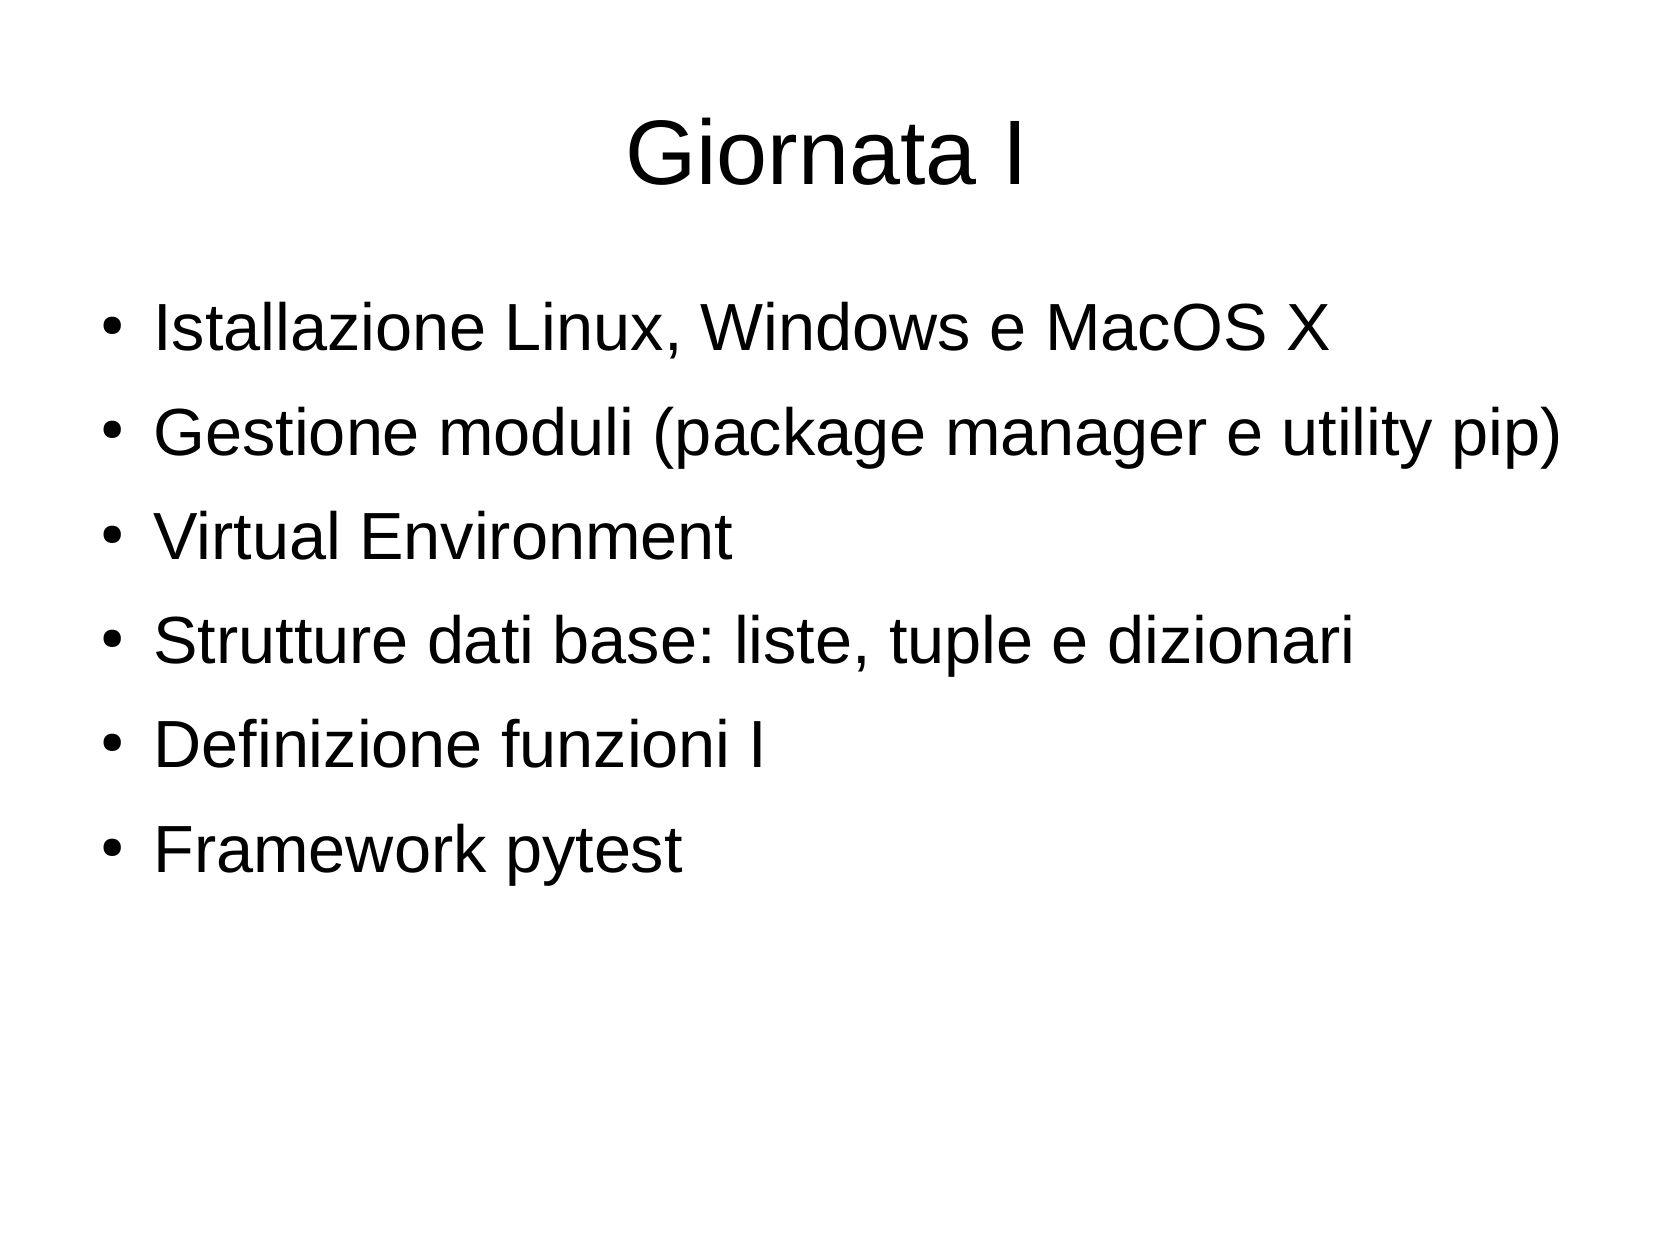

# Giornata I
Istallazione Linux, Windows e MacOS X
Gestione moduli (package manager e utility pip)
Virtual Environment
Strutture dati base: liste, tuple e dizionari
Definizione funzioni I
Framework pytest